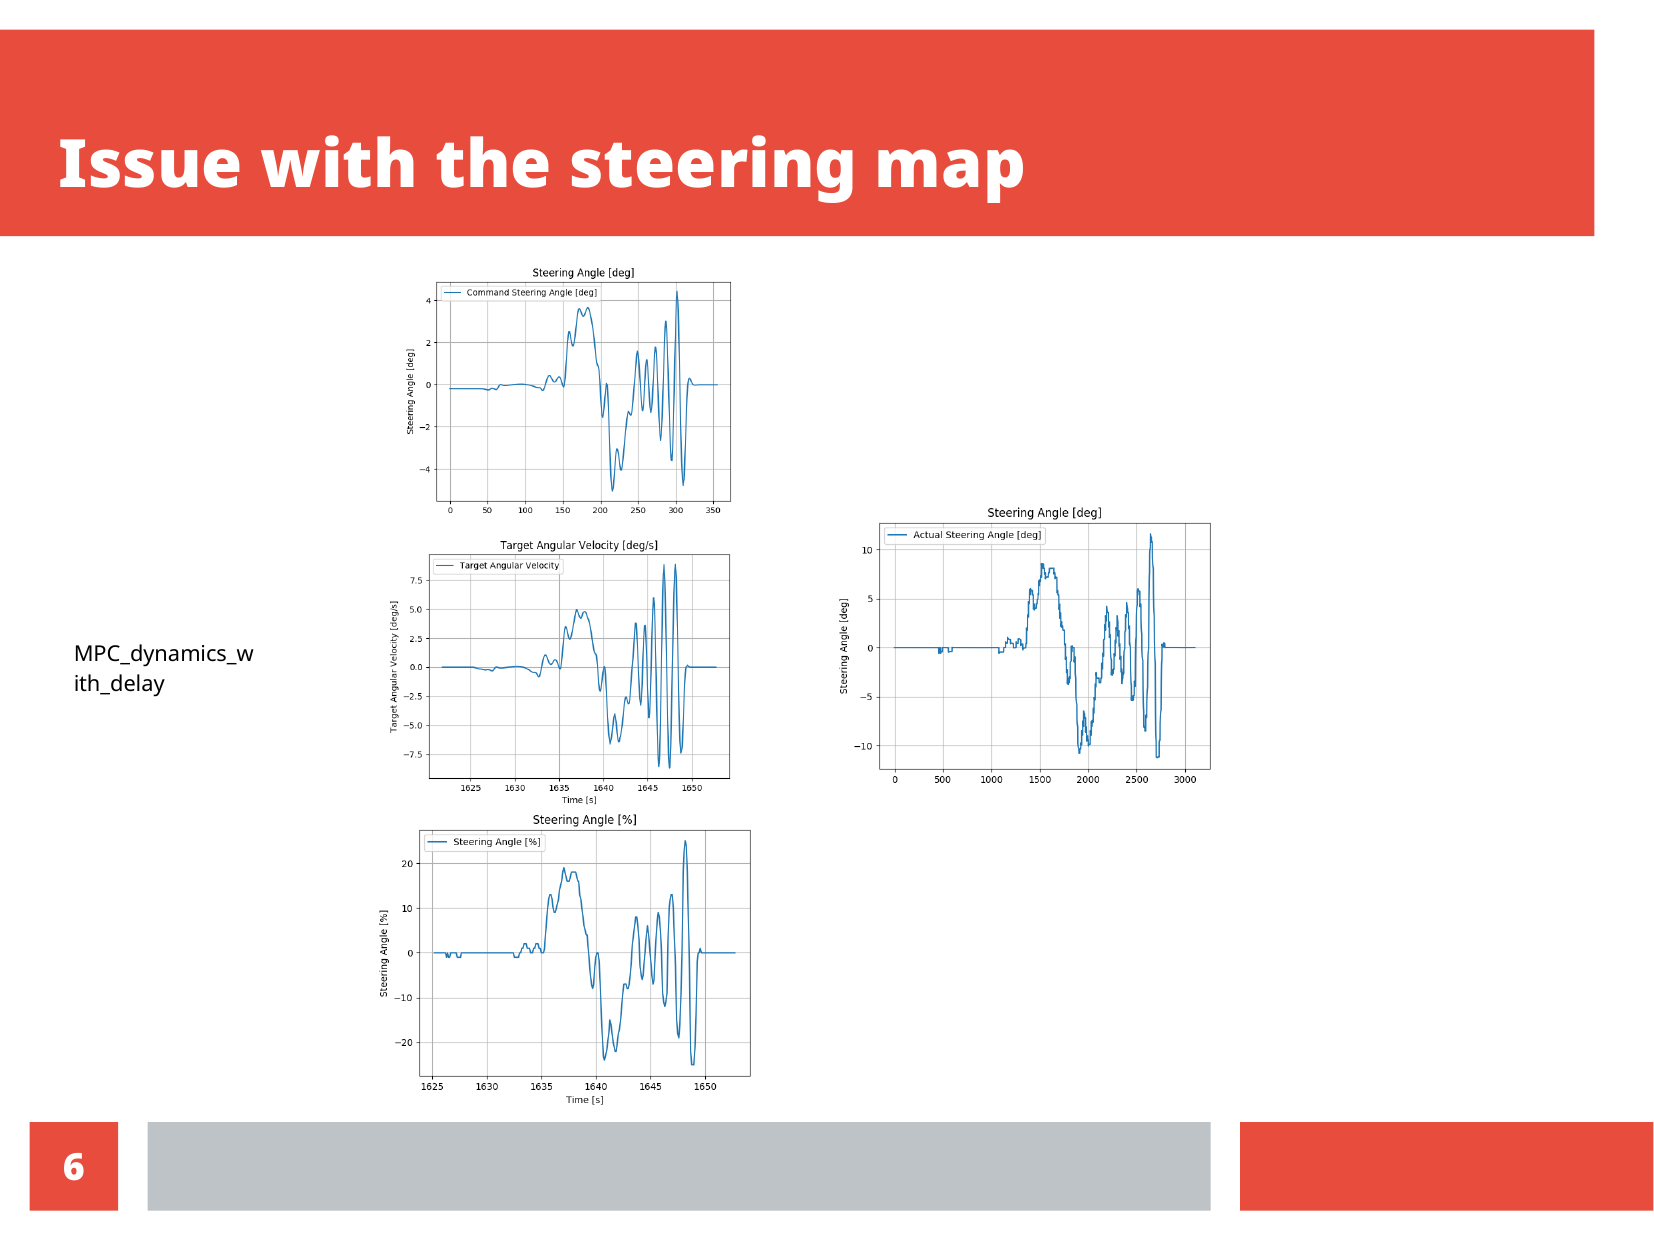

# Issue with the steering map
MPC_dynamics_with_delay
6